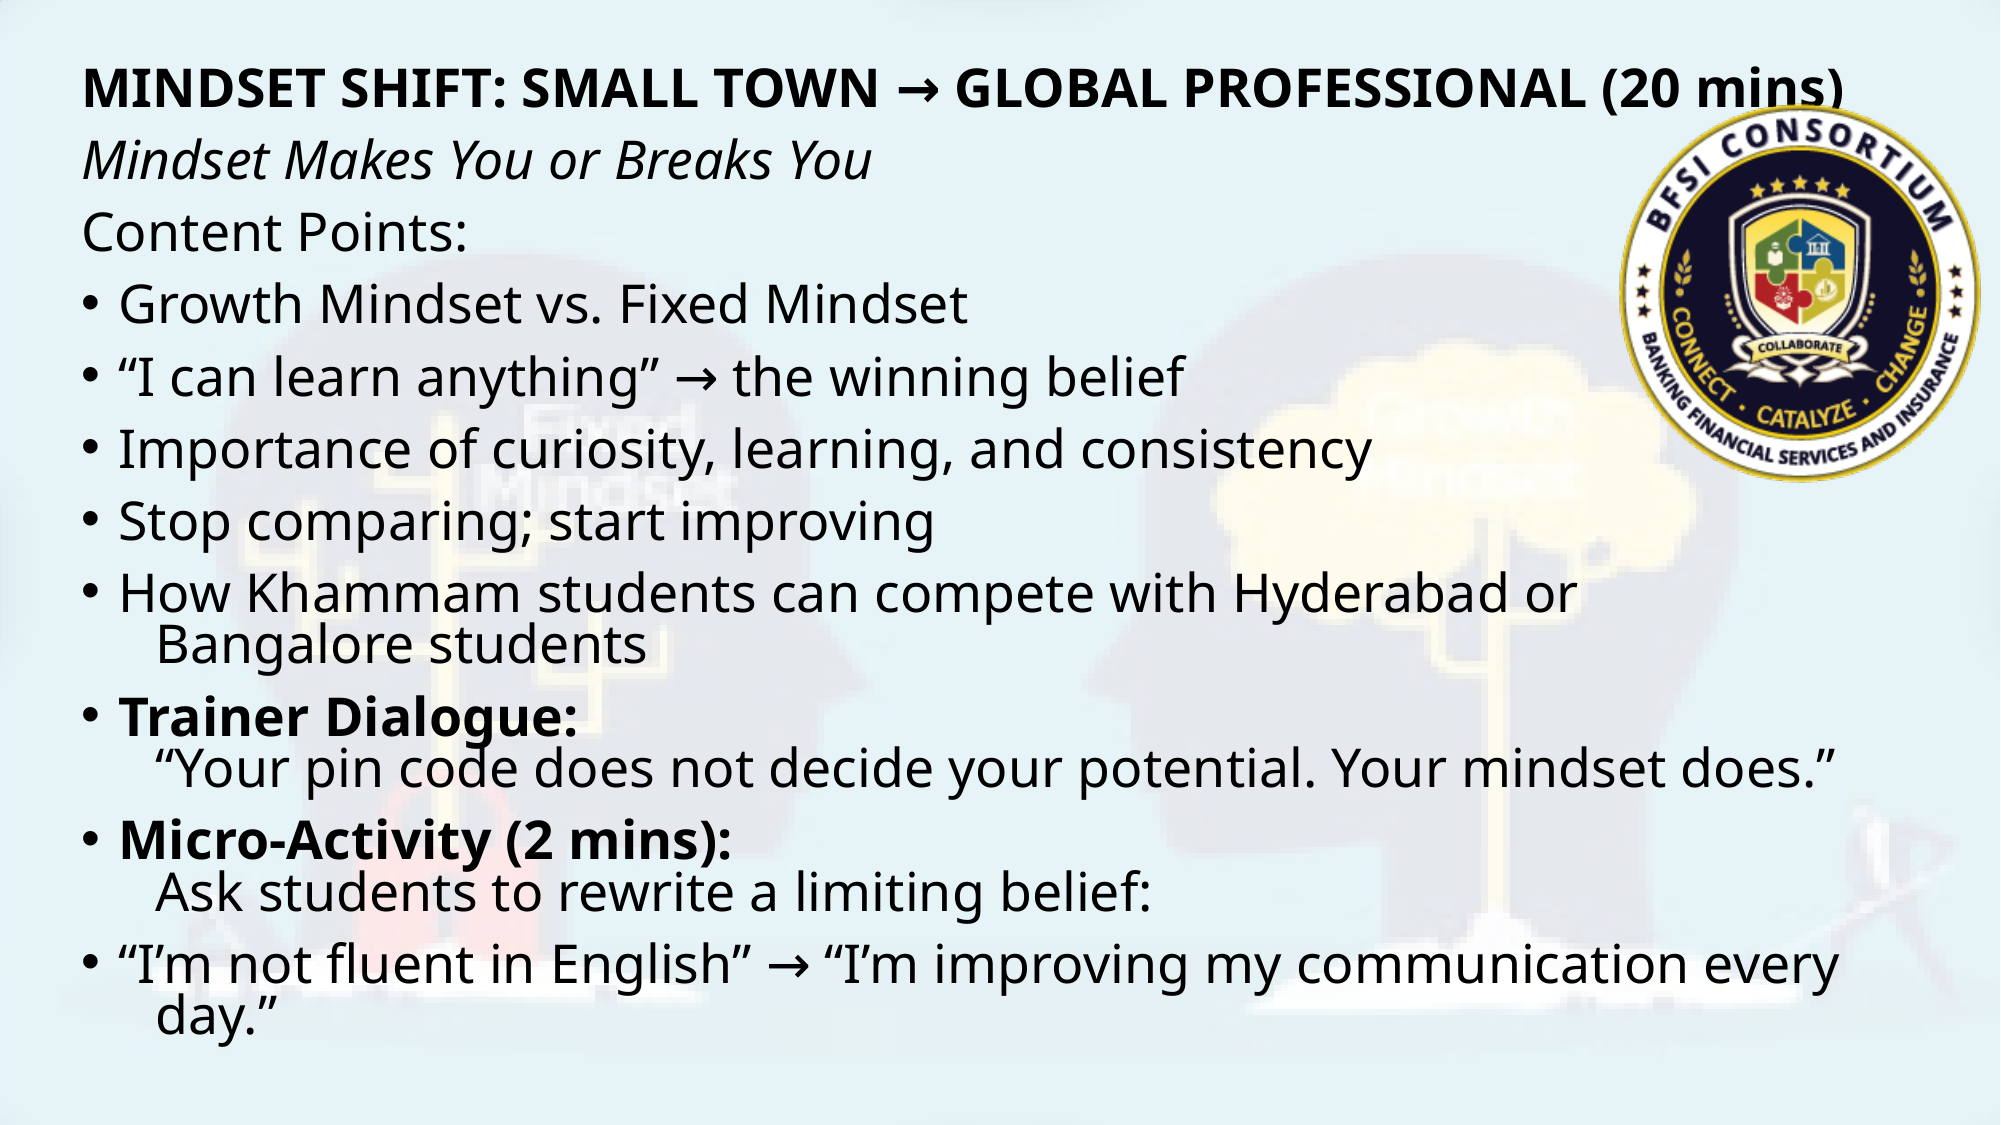

# MINDSET SHIFT: SMALL TOWN → GLOBAL PROFESSIONAL (20 mins)
Mindset Makes You or Breaks You
Content Points:
Growth Mindset vs. Fixed Mindset
“I can learn anything” → the winning belief
Importance of curiosity, learning, and consistency
Stop comparing; start improving
How Khammam students can compete with Hyderabad or Bangalore students
Trainer Dialogue:
“Your pin code does not decide your potential. Your mindset does.”
Micro-Activity (2 mins):
Ask students to rewrite a limiting belief:
“I’m not fluent in English” → “I’m improving my communication every day.”